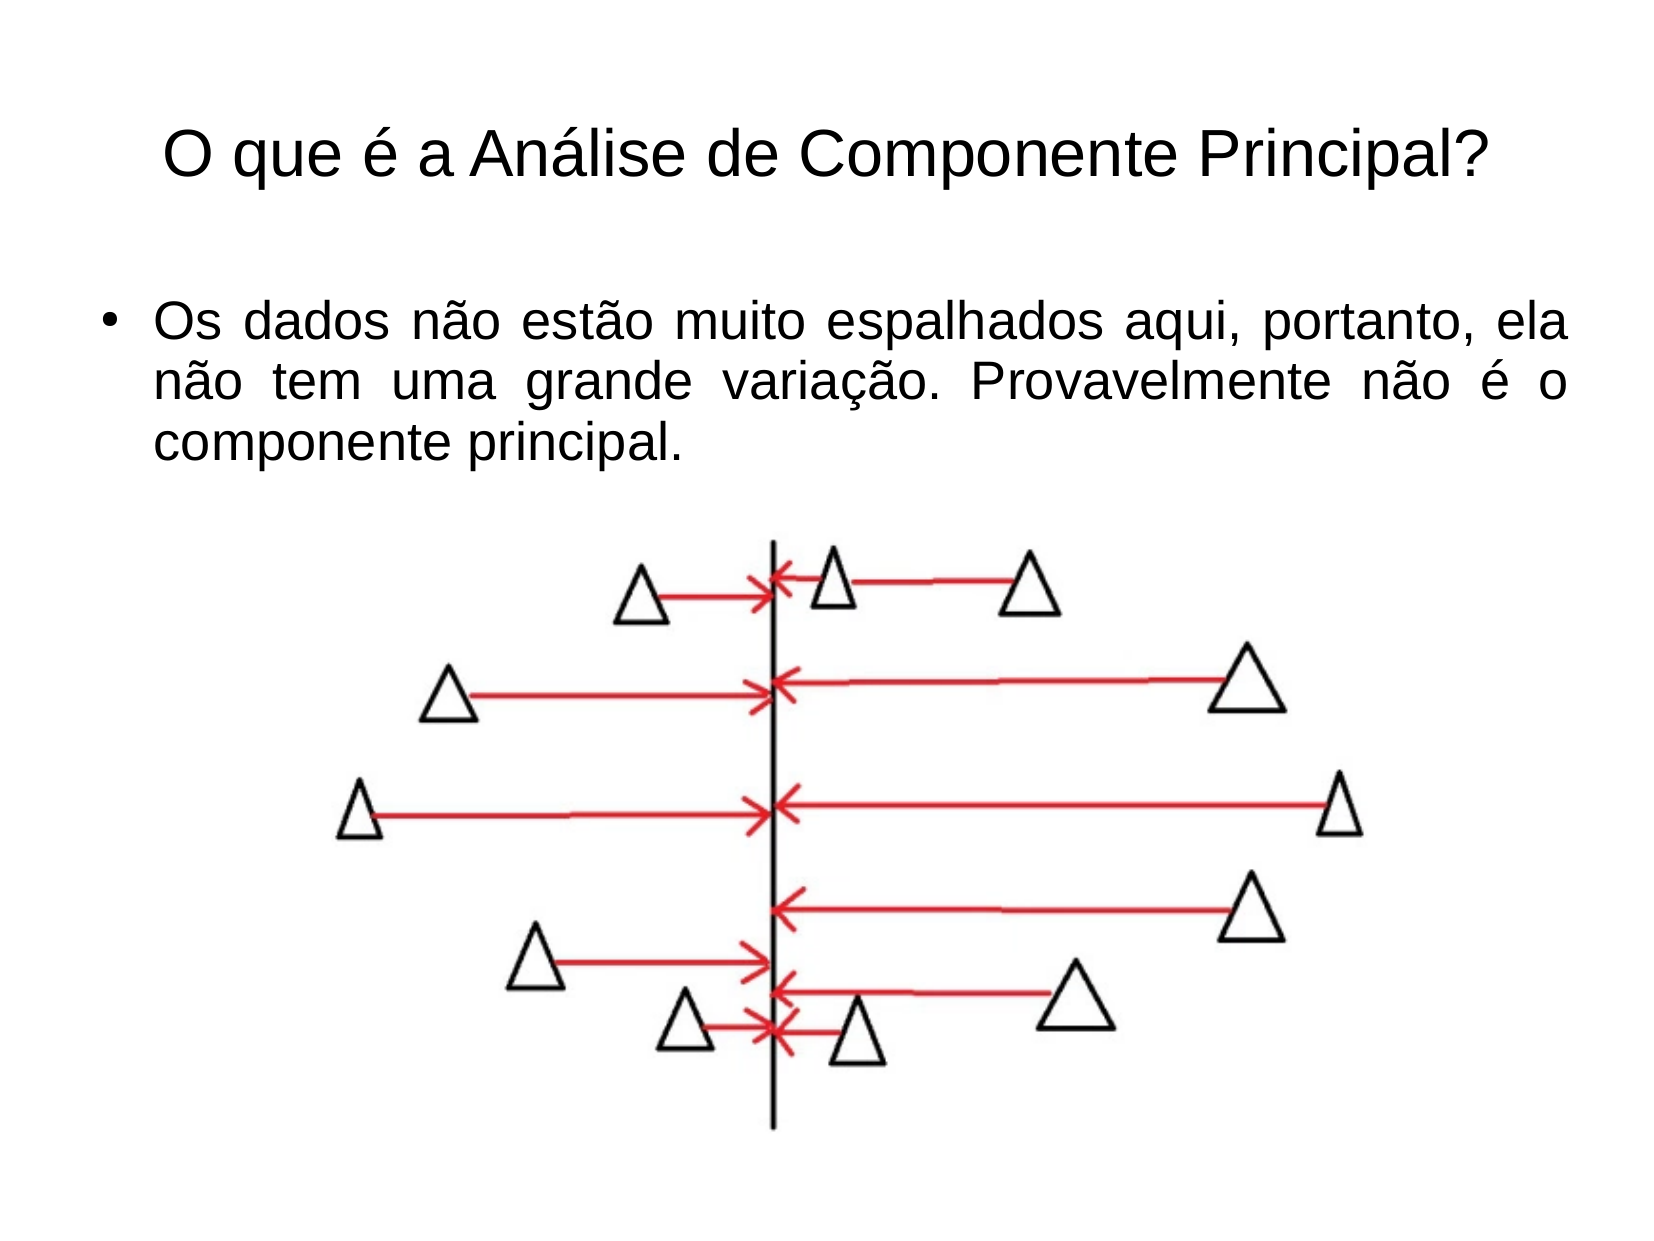

# O que é a Análise de Componente Principal?
Os dados não estão muito espalhados aqui, portanto, ela não tem uma grande variação. Provavelmente não é o componente principal.